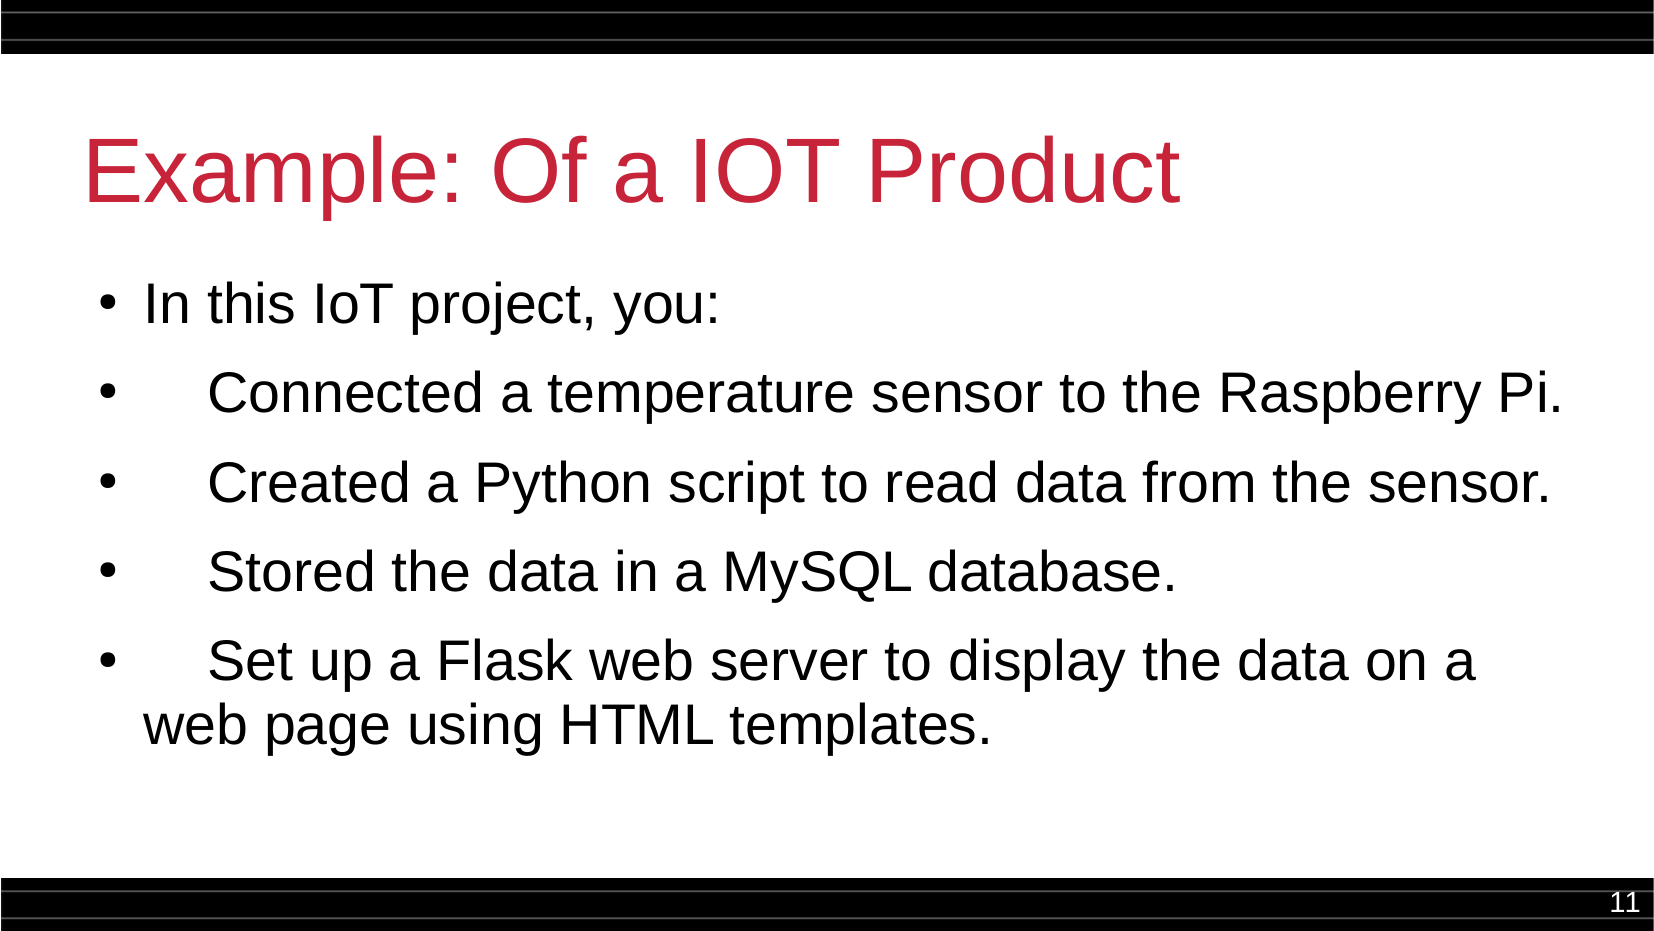

# Example: Of a IOT Product
In this IoT project, you:
 Connected a temperature sensor to the Raspberry Pi.
 Created a Python script to read data from the sensor.
 Stored the data in a MySQL database.
 Set up a Flask web server to display the data on a web page using HTML templates.